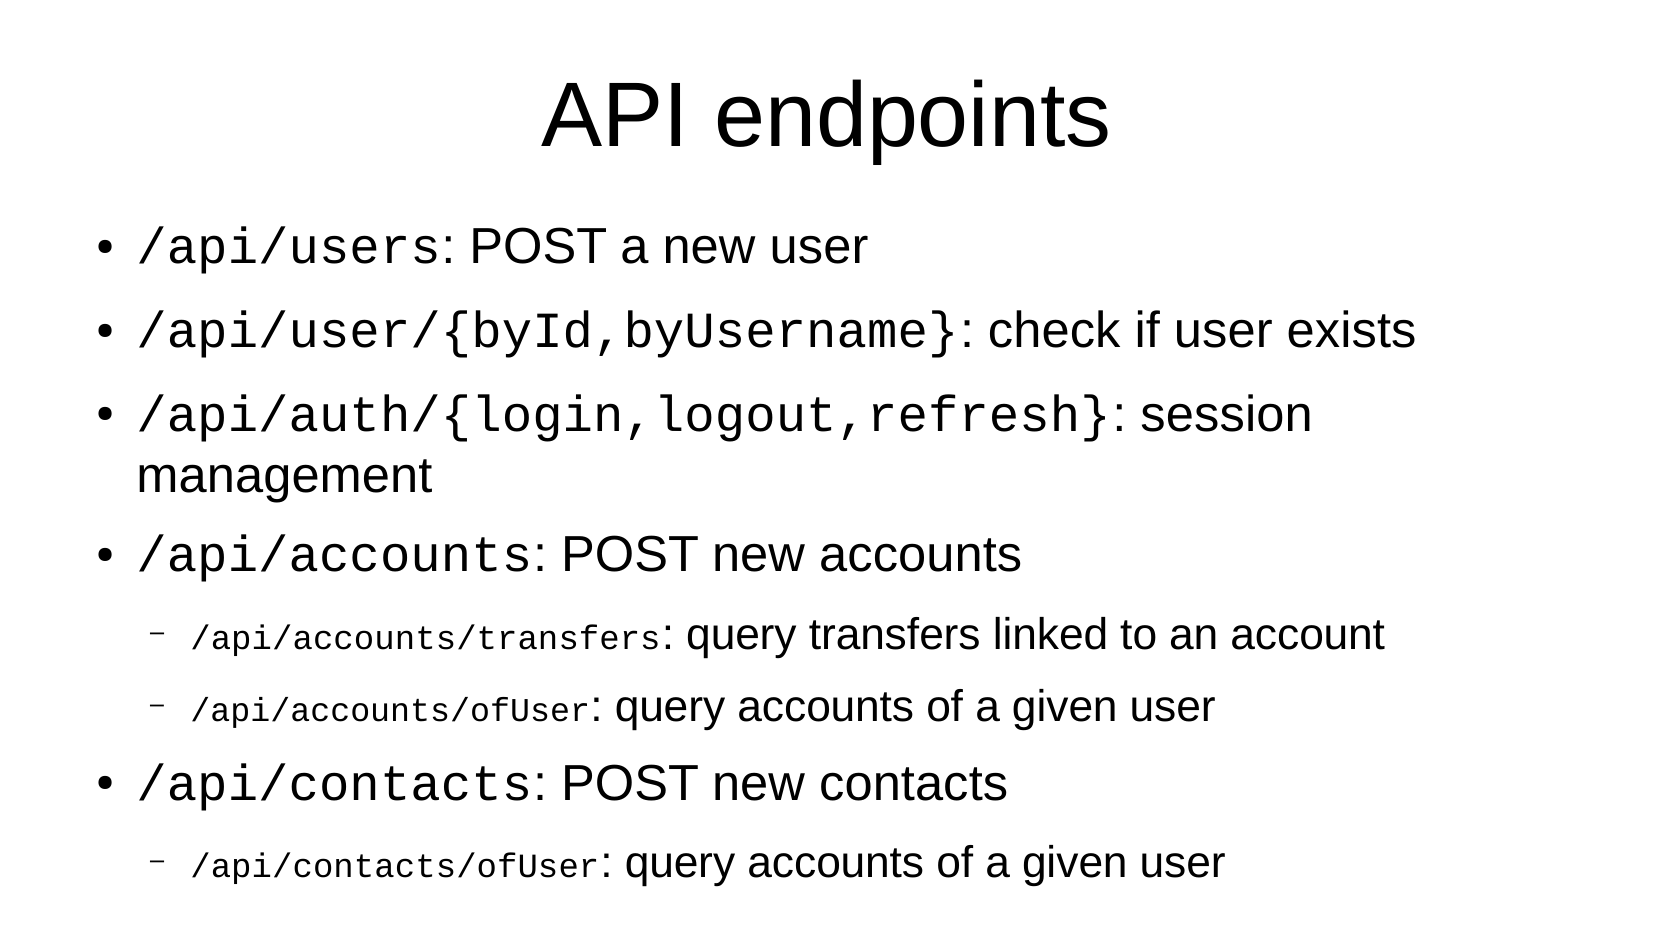

# API endpoints
/api/users: POST a new user
/api/user/{byId,byUsername}: check if user exists
/api/auth/{login,logout,refresh}: session management
/api/accounts: POST new accounts
/api/accounts/transfers: query transfers linked to an account
/api/accounts/ofUser: query accounts of a given user
/api/contacts: POST new contacts
/api/contacts/ofUser: query accounts of a given user